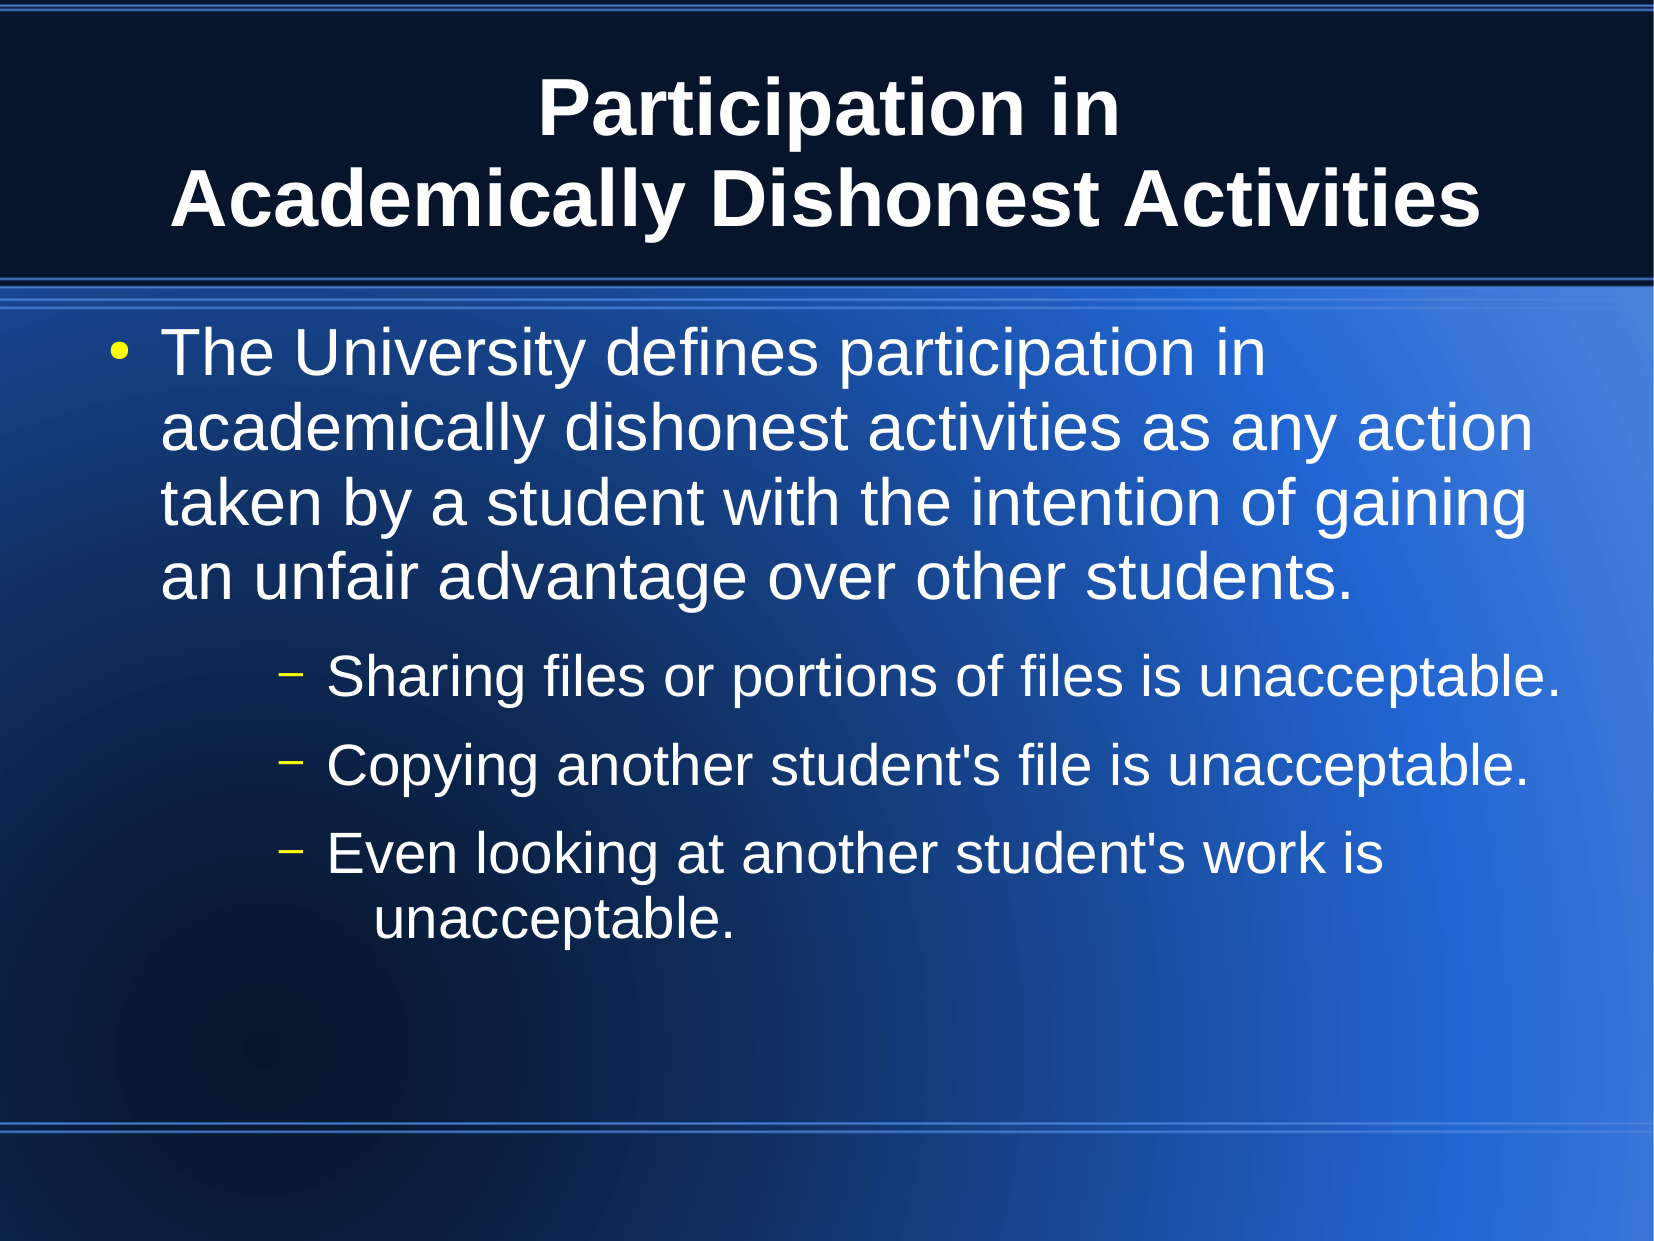

# Participation in Academically Dishonest Activities
The University defines participation in academically dishonest activities as any action taken by a student with the intention of gaining an unfair advantage over other students.
Sharing files or portions of files is unacceptable.
Copying another student's file is unacceptable.
Even looking at another student's work is unacceptable.